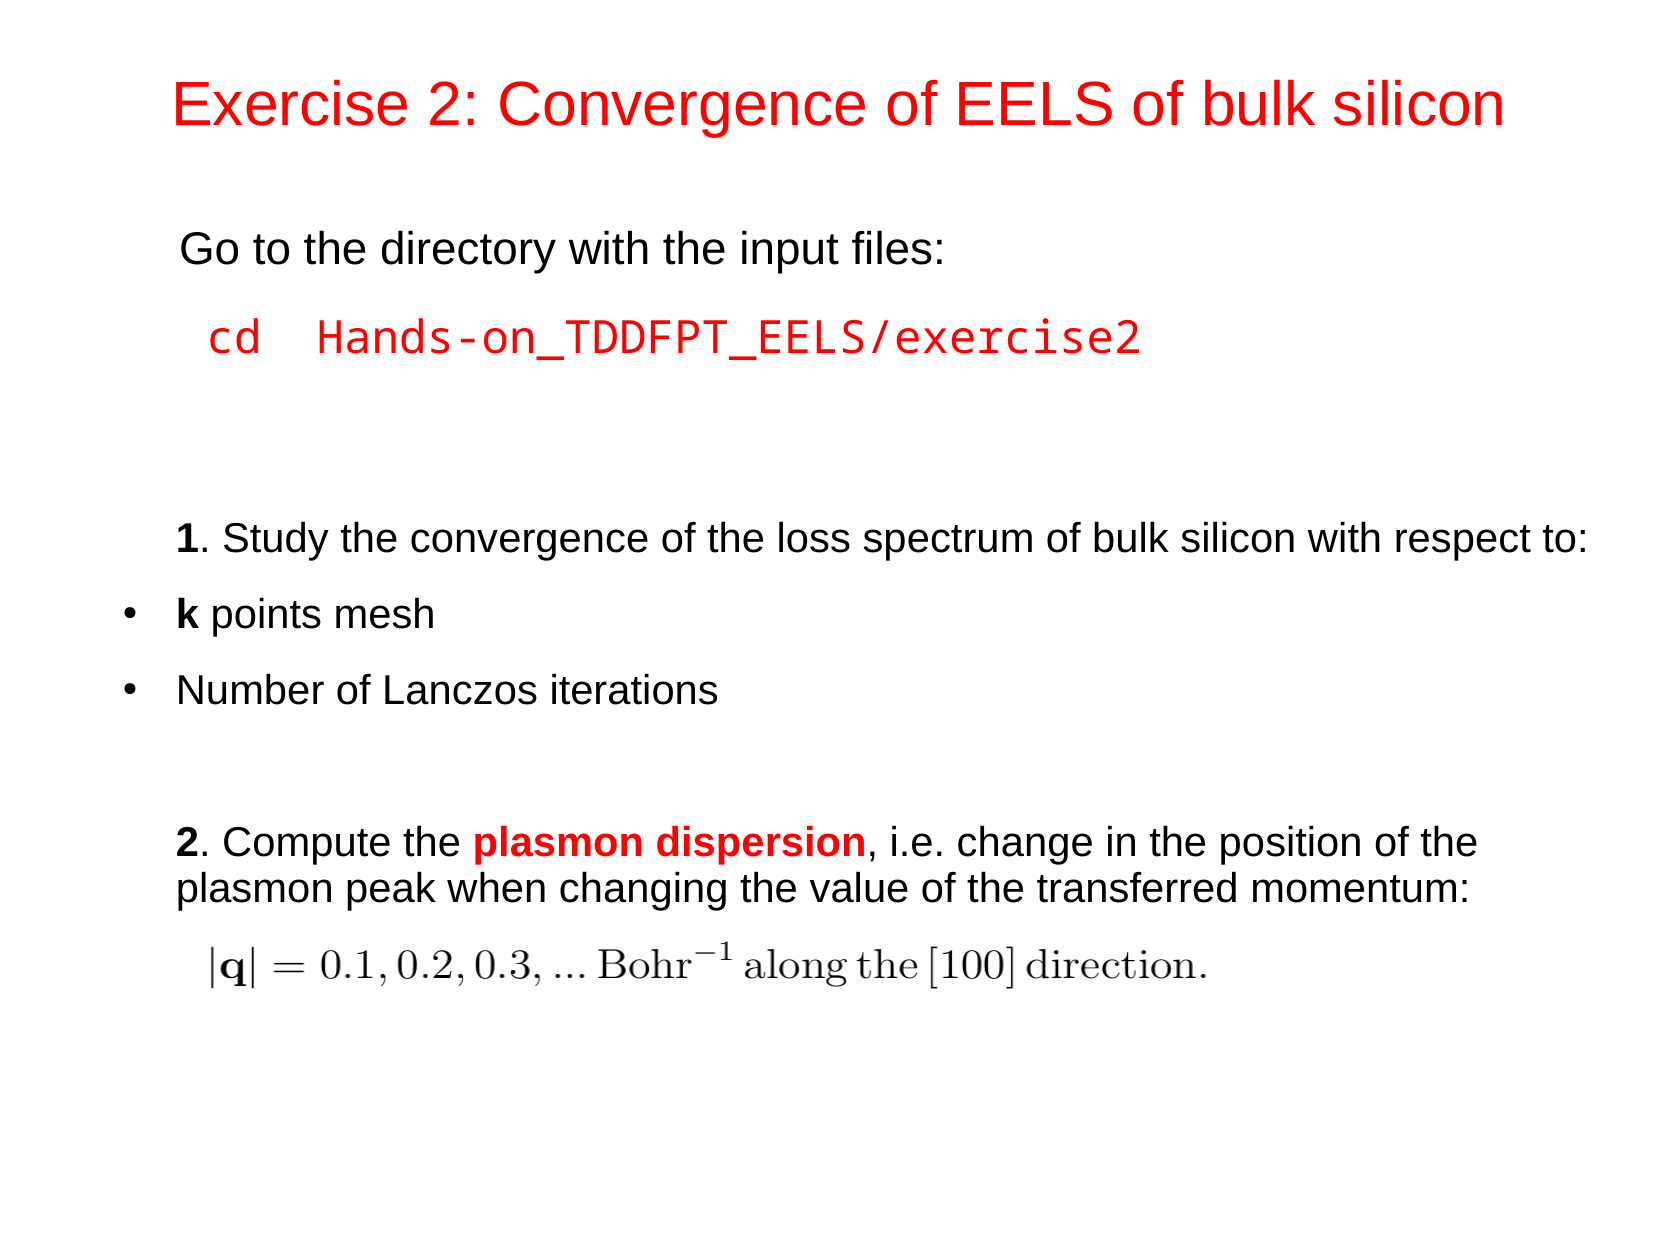

# Exercise 2: Convergence of EELS of bulk silicon
Go to the directory with the input files:
 cd Hands-on_TDDFPT_EELS/exercise2
1. Study the convergence of the loss spectrum of bulk silicon with respect to:
k points mesh
Number of Lanczos iterations
2. Compute the plasmon dispersion, i.e. change in the position of the plasmon peak when changing the value of the transferred momentum: